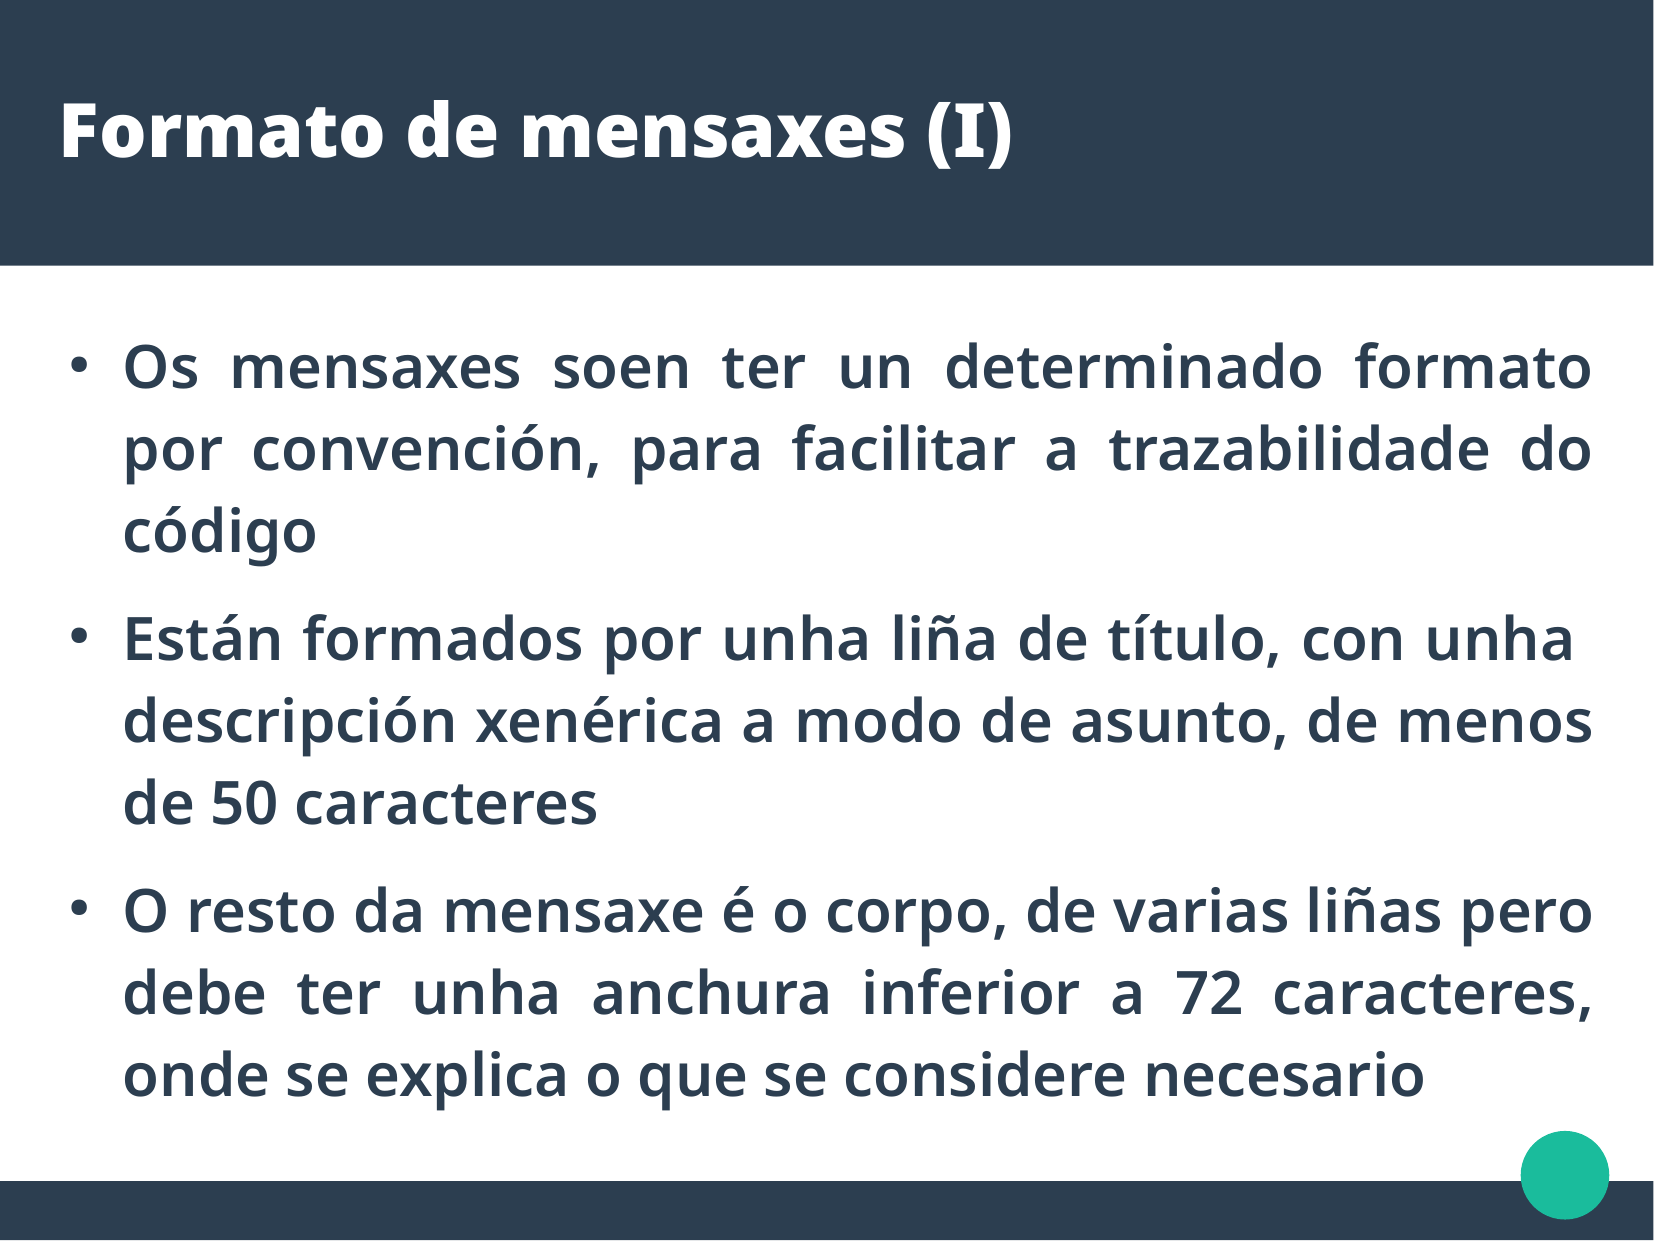

# Formato de mensaxes (I)
Os mensaxes soen ter un determinado formato por convención, para facilitar a trazabilidade do código
Están formados por unha liña de título, con unha descripción xenérica a modo de asunto, de menos de 50 caracteres
O resto da mensaxe é o corpo, de varias liñas pero debe ter unha anchura inferior a 72 caracteres, onde se explica o que se considere necesario